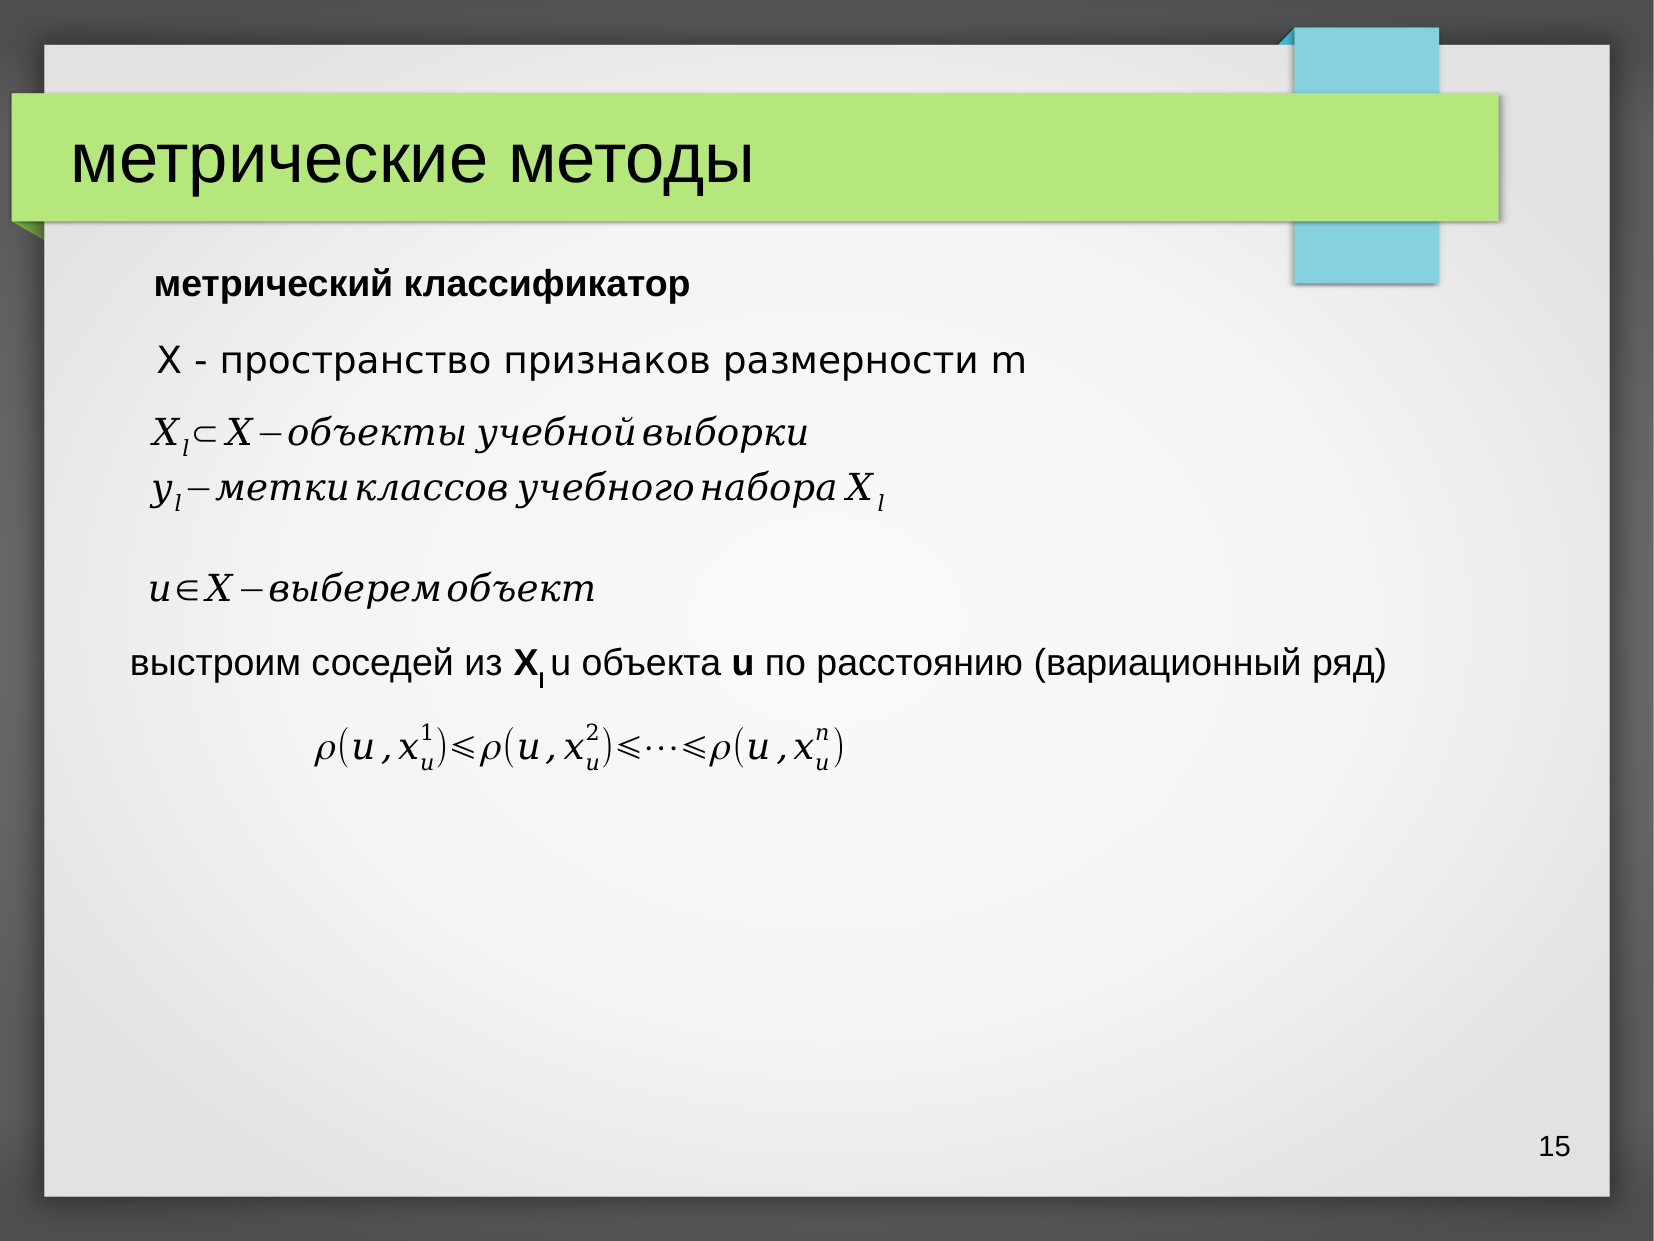

# метрические методы
метрический классификатор
X - пространство признаков размерности m
выстроим соседей из Xl u объекта u по расстоянию (вариационный ряд)
15